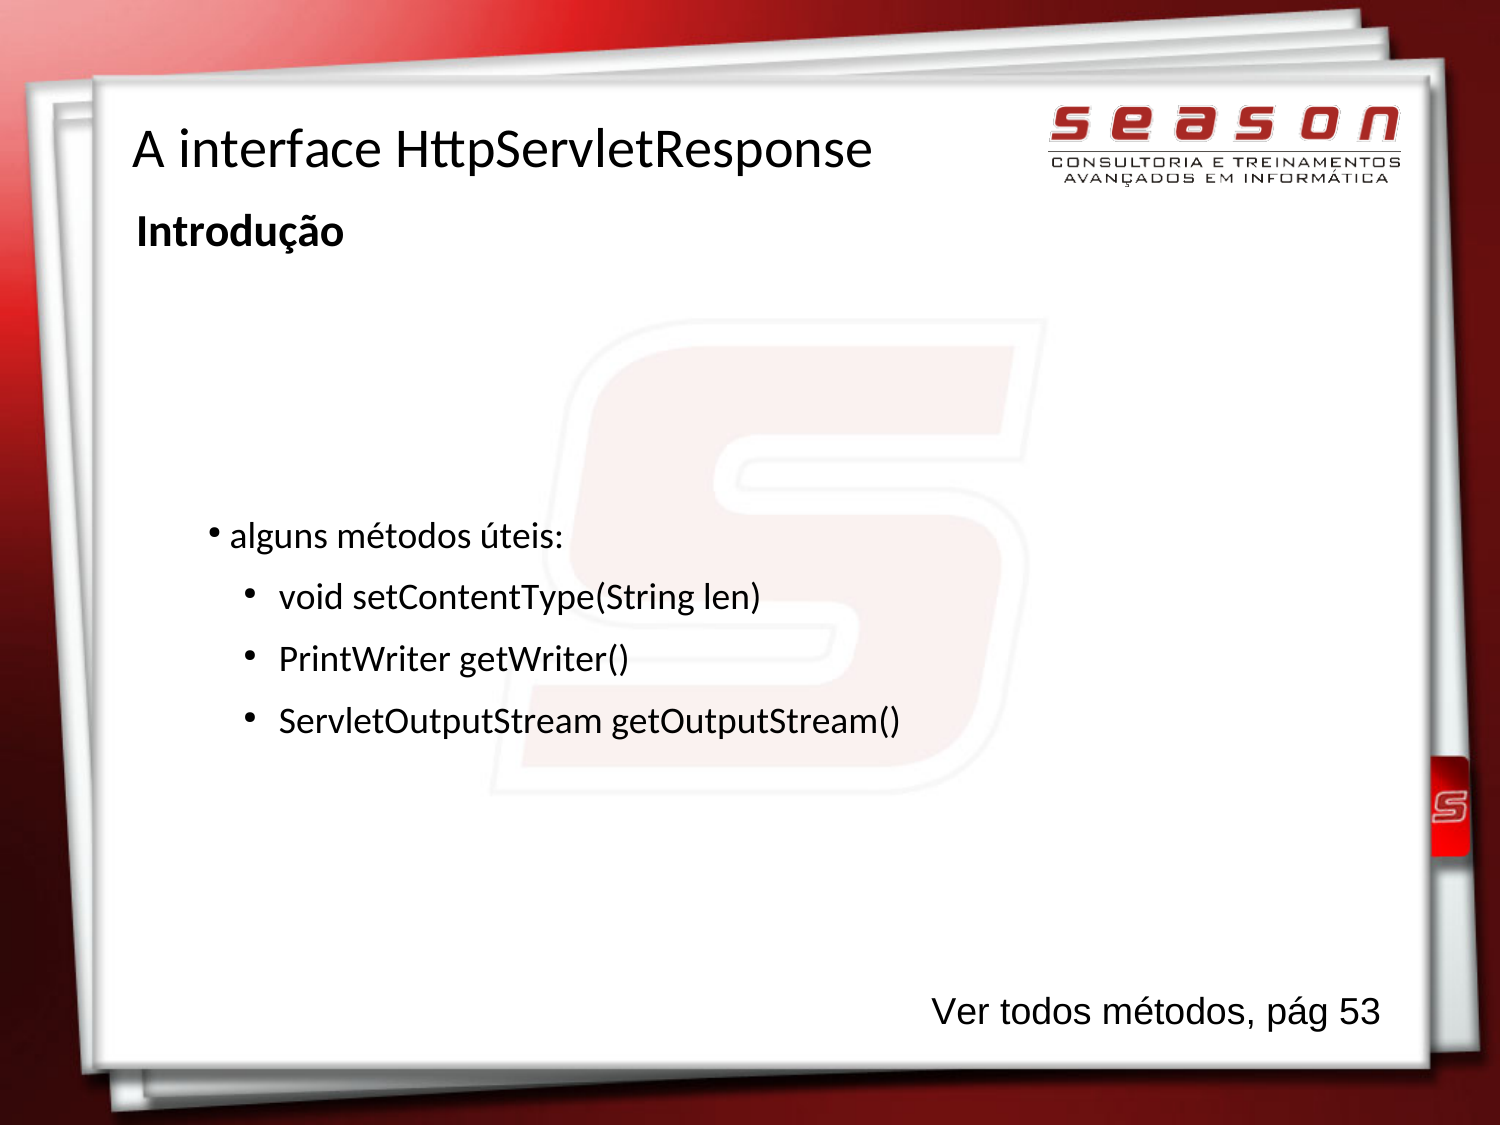

# A interface HttpServletResponse
Introdução
 alguns métodos úteis:
void setContentType(String len)
PrintWriter getWriter()
ServletOutputStream getOutputStream()
Ver todos métodos, pág 53